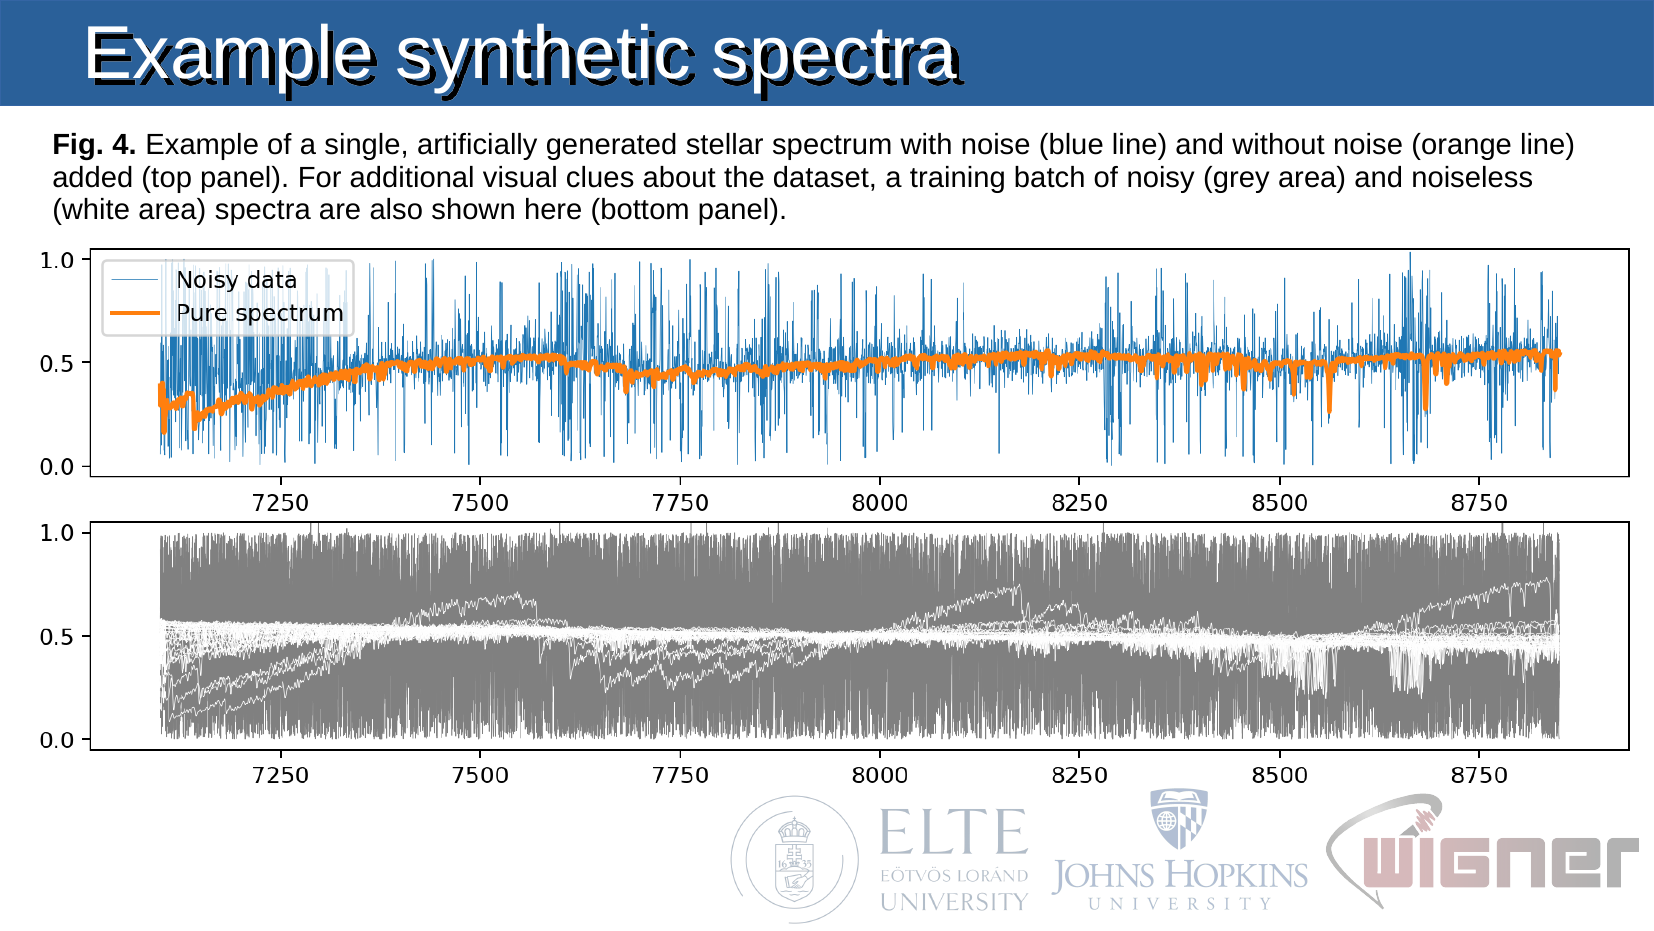

# Example synthetic spectra
Fig. 4. Example of a single, artificially generated stellar spectrum with noise (blue line) and without noise (orange line) added (top panel). For additional visual clues about the dataset, a training batch of noisy (grey area) and noiseless (white area) spectra are also shown here (bottom panel).